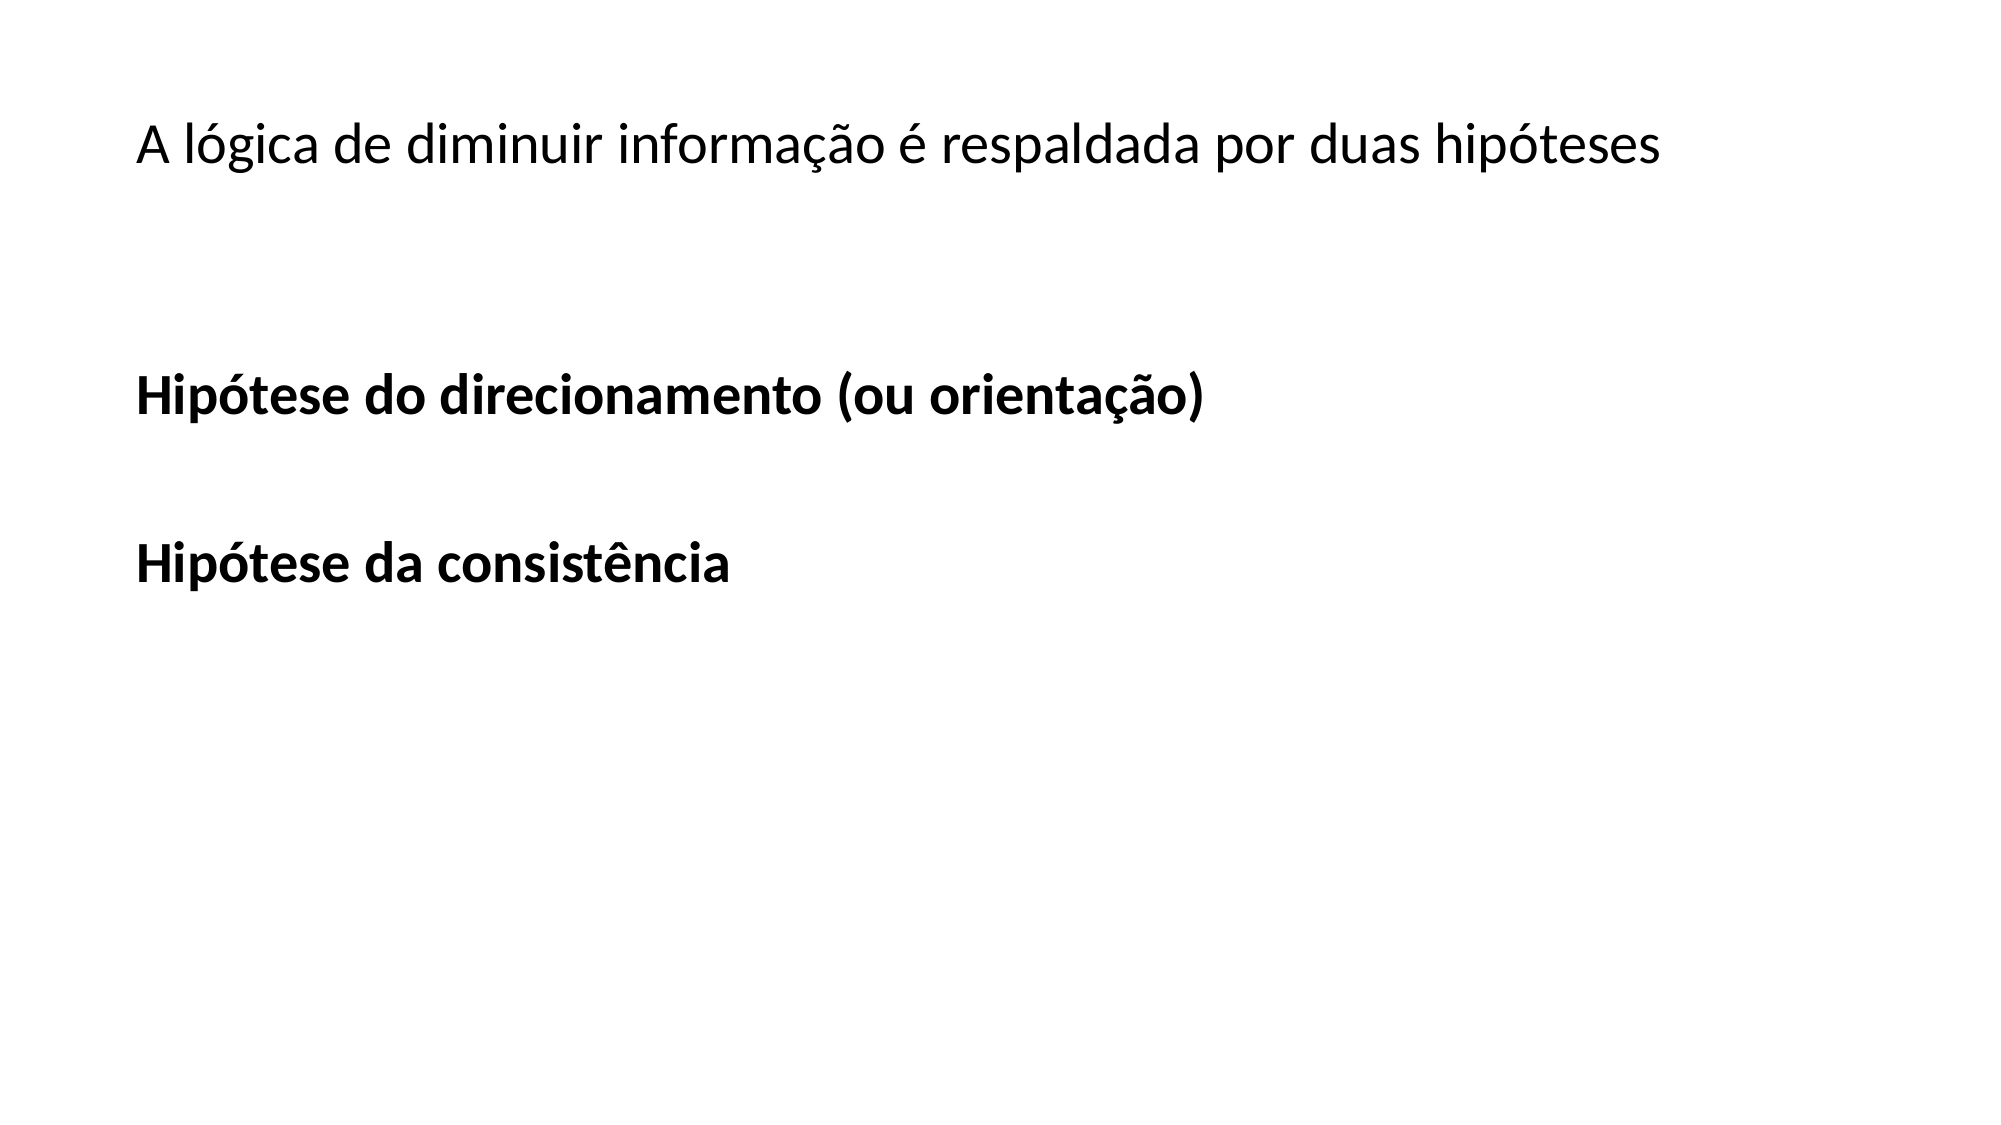

# A lógica de diminuir informação é respaldada por duas hipóteses
Hipótese do direcionamento (ou orientação)
Hipótese da consistência